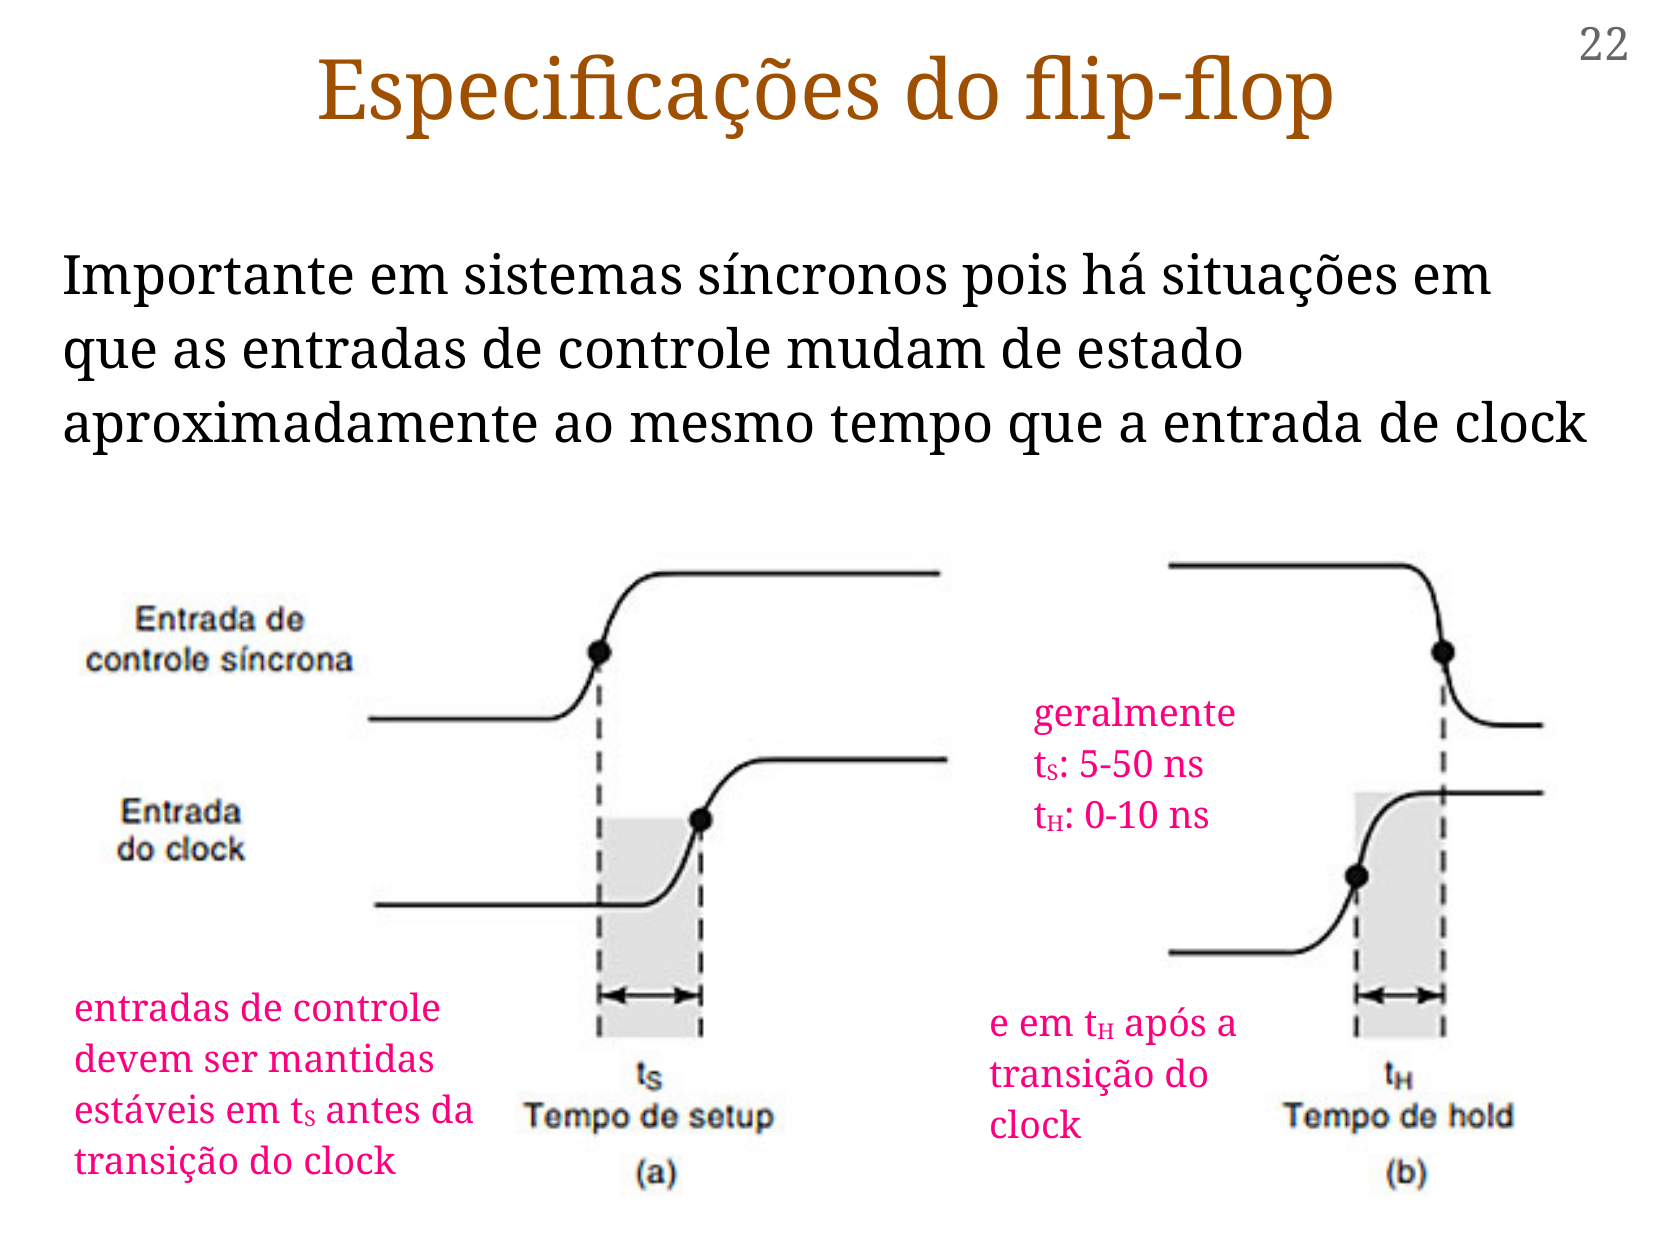

22
# Especificações do flip-flop
Importante em sistemas síncronos pois há situações em que as entradas de controle mudam de estado aproximadamente ao mesmo tempo que a entrada de clock
geralmente
tS: 5-50 ns
tH: 0-10 ns
entradas de controle devem ser mantidas estáveis em tS antes da transição do clock
e em tH após a transição do clock